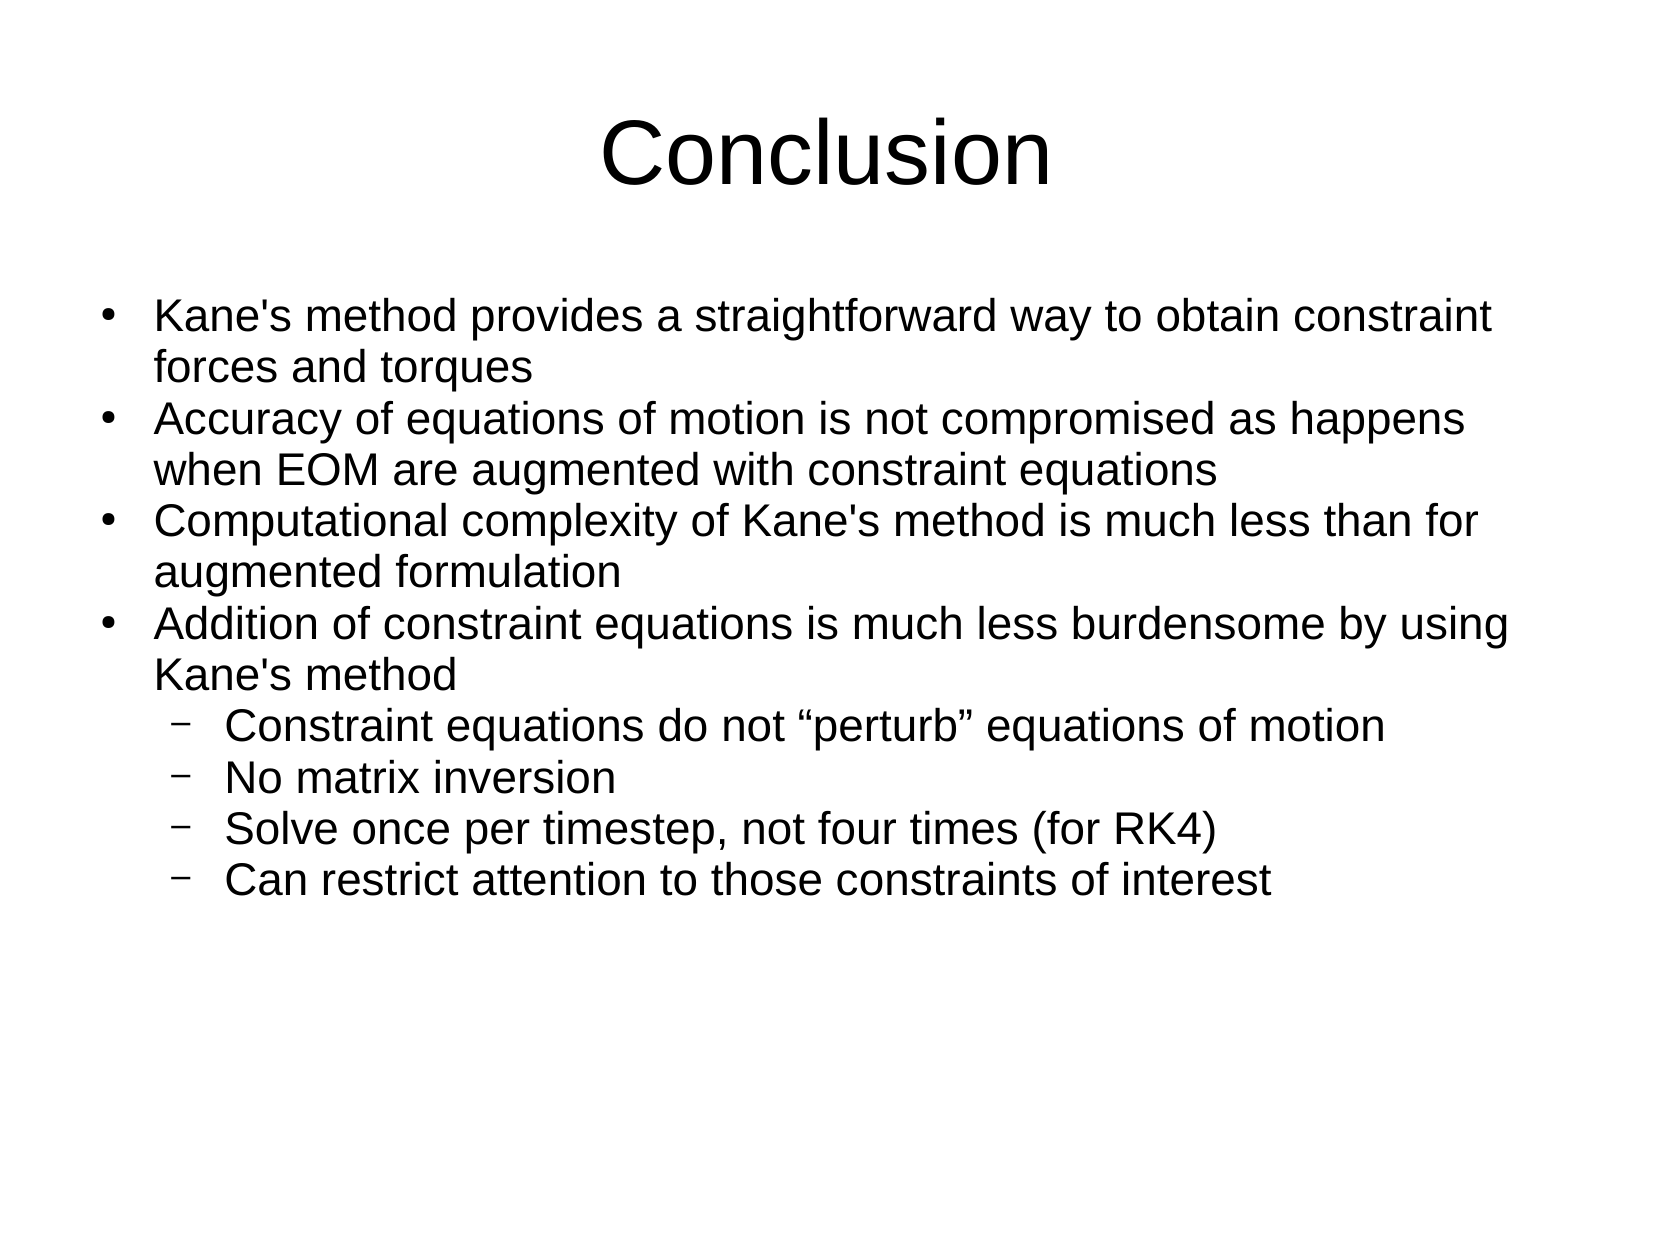

# Conclusion
Kane's method provides a straightforward way to obtain constraint forces and torques
Accuracy of equations of motion is not compromised as happens when EOM are augmented with constraint equations
Computational complexity of Kane's method is much less than for augmented formulation
Addition of constraint equations is much less burdensome by using Kane's method
Constraint equations do not “perturb” equations of motion
No matrix inversion
Solve once per timestep, not four times (for RK4)
Can restrict attention to those constraints of interest